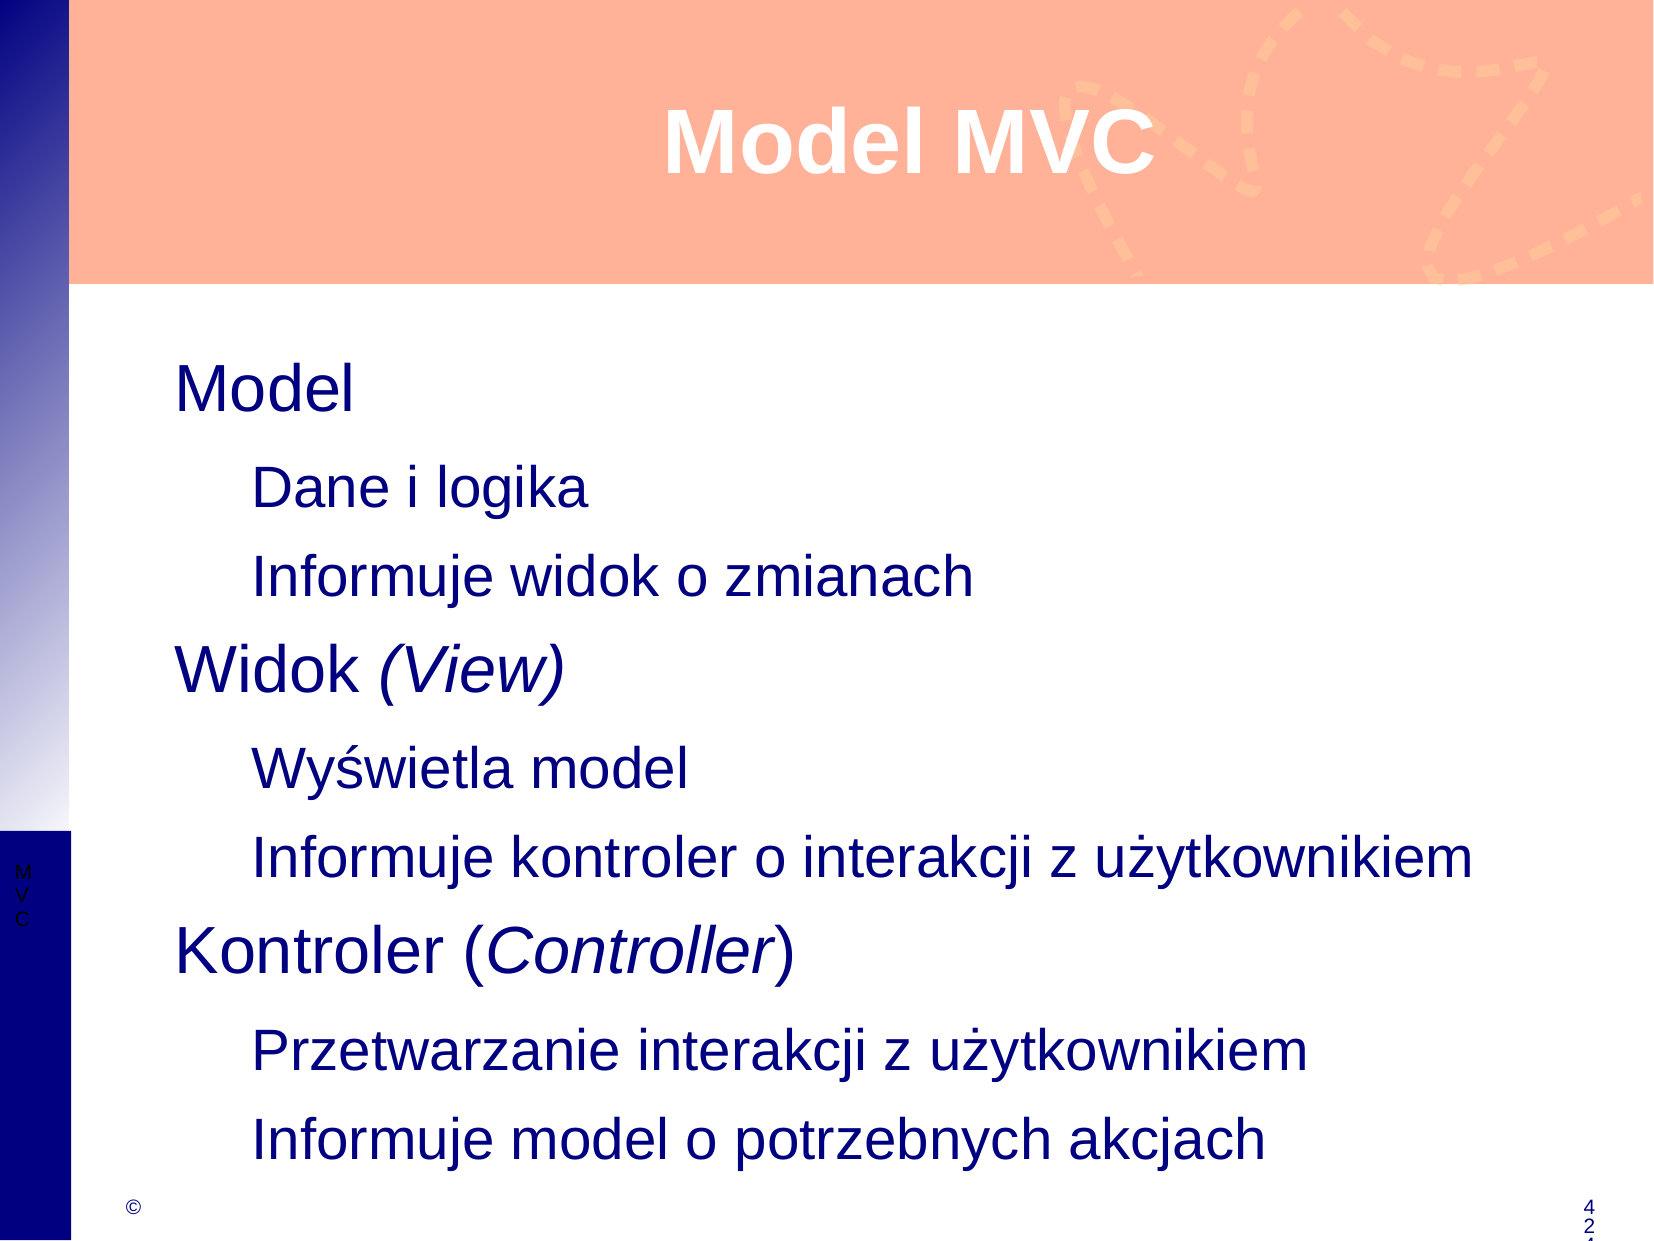

# Model MVC
Model
Dane i logika
Informuje widok o zmianach
Widok (View)
Wyświetla model
Informuje kontroler o interakcji z użytkownikiem
Kontroler (Controller)
Przetwarzanie interakcji z użytkownikiem
Informuje model o potrzebnych akcjach
M
V
C